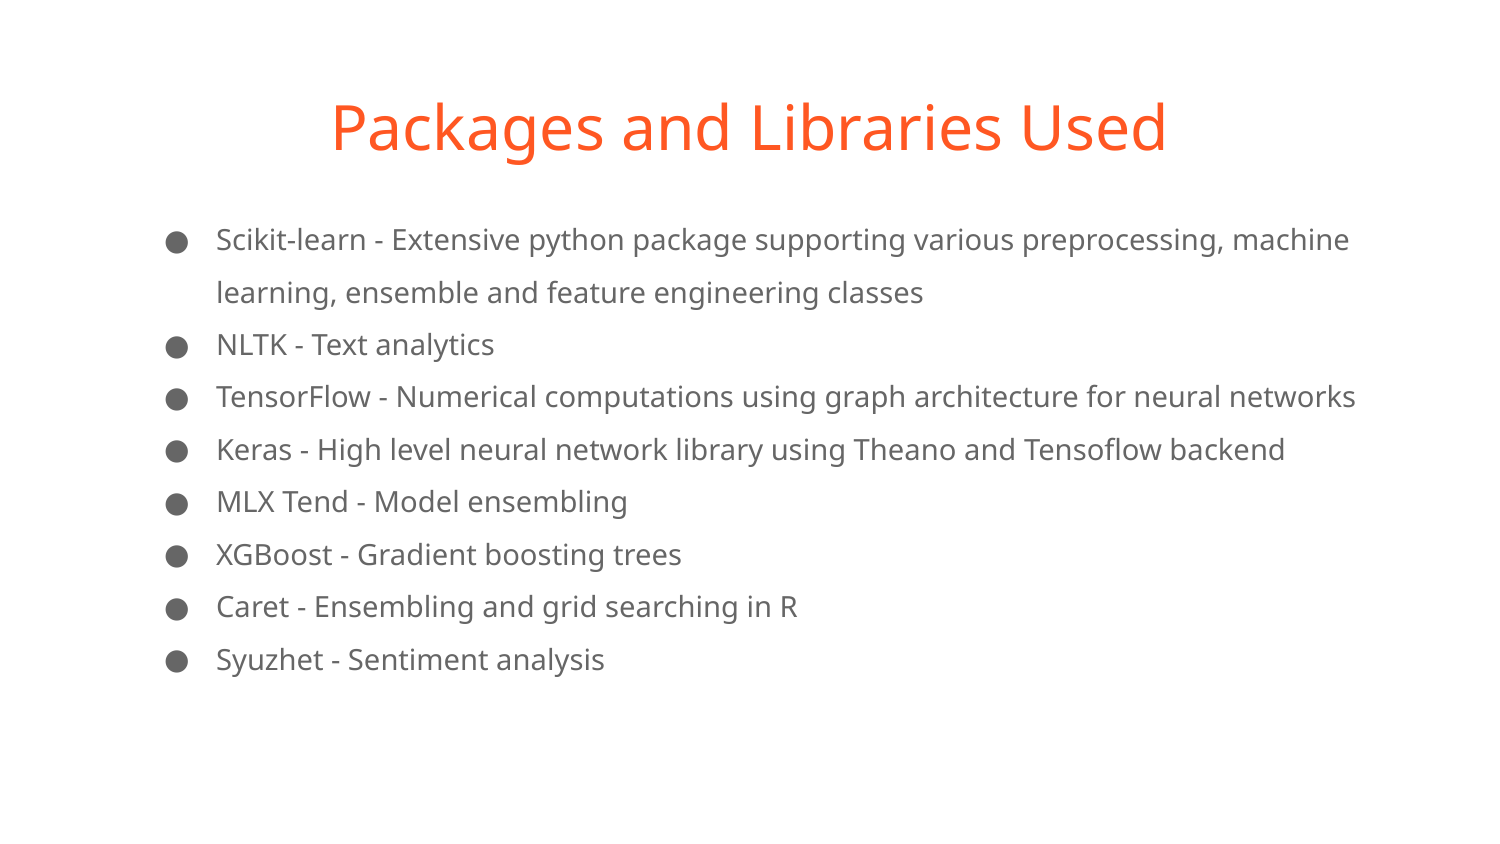

# Packages and Libraries Used
Scikit-learn - Extensive python package supporting various preprocessing, machine learning, ensemble and feature engineering classes
NLTK - Text analytics
TensorFlow - Numerical computations using graph architecture for neural networks
Keras - High level neural network library using Theano and Tensoflow backend
MLX Tend - Model ensembling
XGBoost - Gradient boosting trees
Caret - Ensembling and grid searching in R
Syuzhet - Sentiment analysis